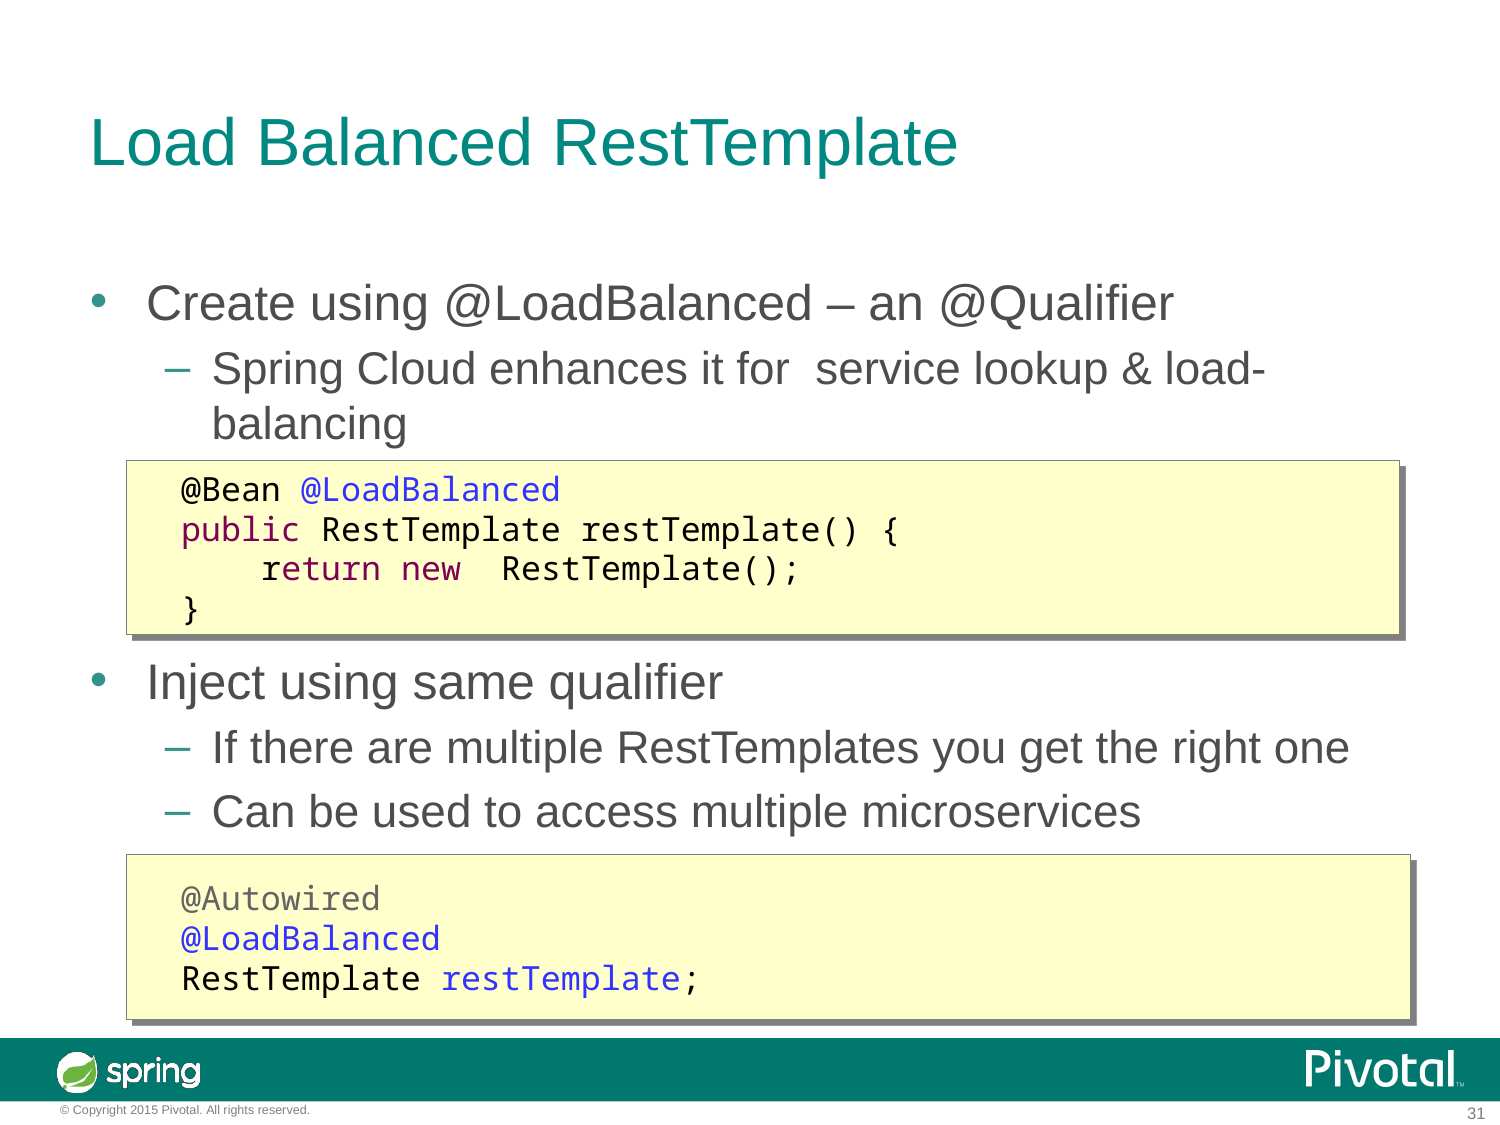

# Load Balanced RestTemplate
Create using @LoadBalanced – an @Qualifier
Spring Cloud enhances it for service lookup & load-balancing
Inject using same qualifier
If there are multiple RestTemplates you get the right one
Can be used to access multiple microservices
 @Bean @LoadBalanced
 public RestTemplate restTemplate() {
 return new RestTemplate();
 }
 @Autowired
 @LoadBalanced
 RestTemplate restTemplate;